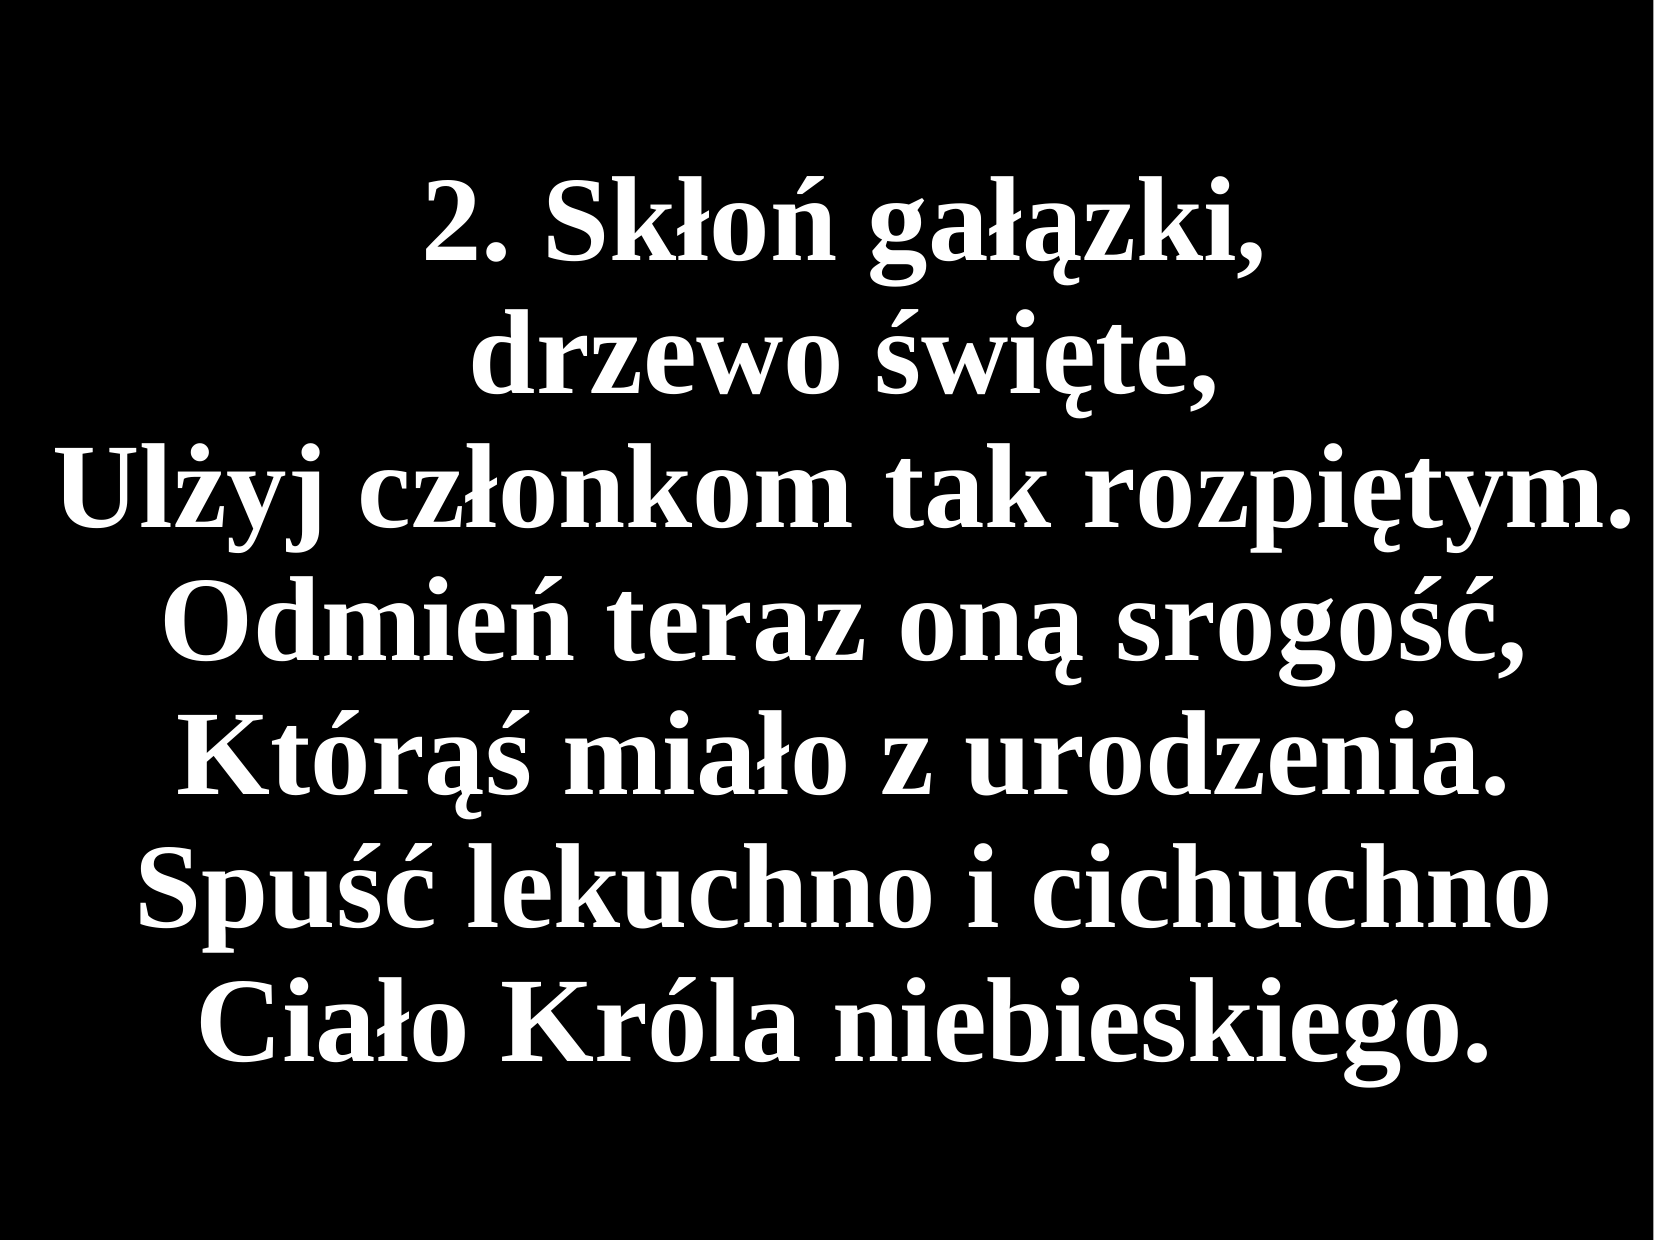

# 2. Skłoń gałązki,
drzewo święte,
Ulżyj członkom tak rozpiętym.
Odmień teraz oną srogość,
Którąś miało z urodzenia.
Spuść lekuchno i cichuchno
Ciało Króla niebieskiego.